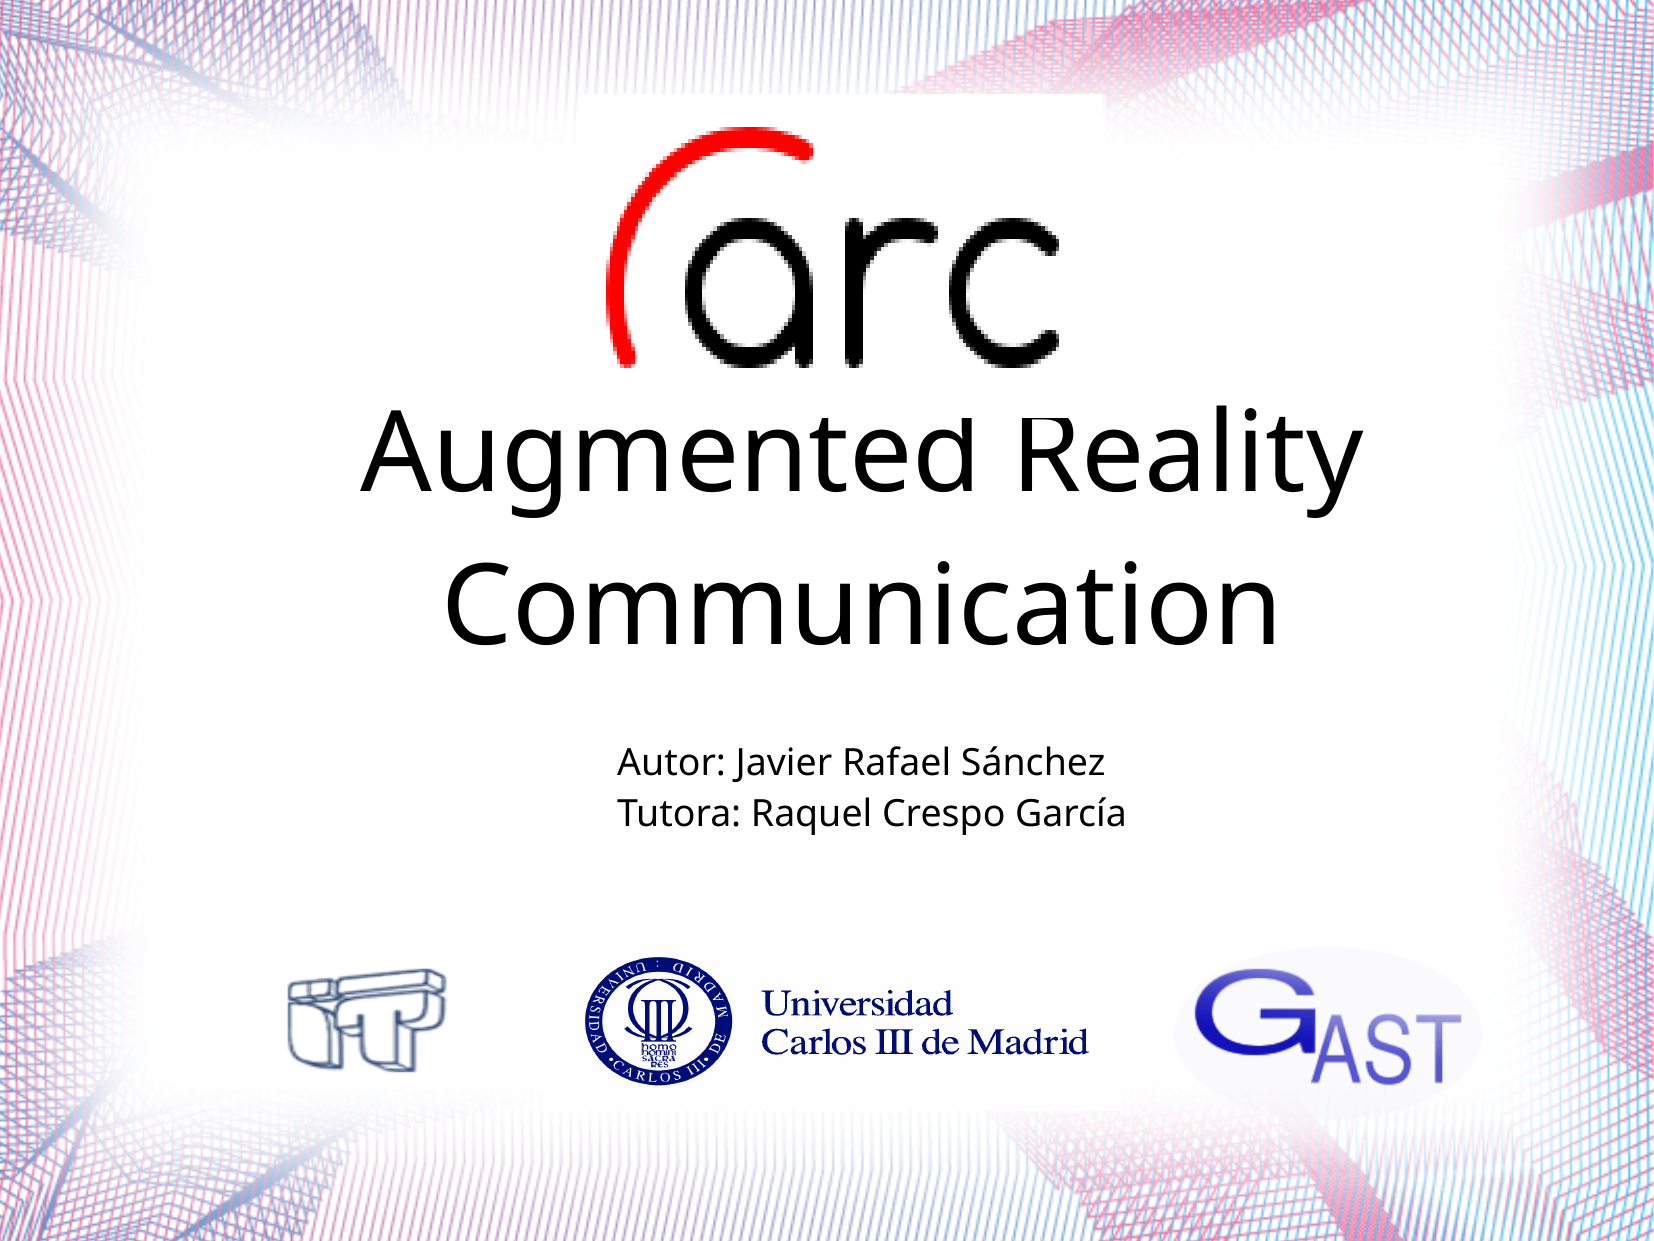

# Augmented Reality Communication
Autor: Javier Rafael Sánchez
Tutora: Raquel Crespo García